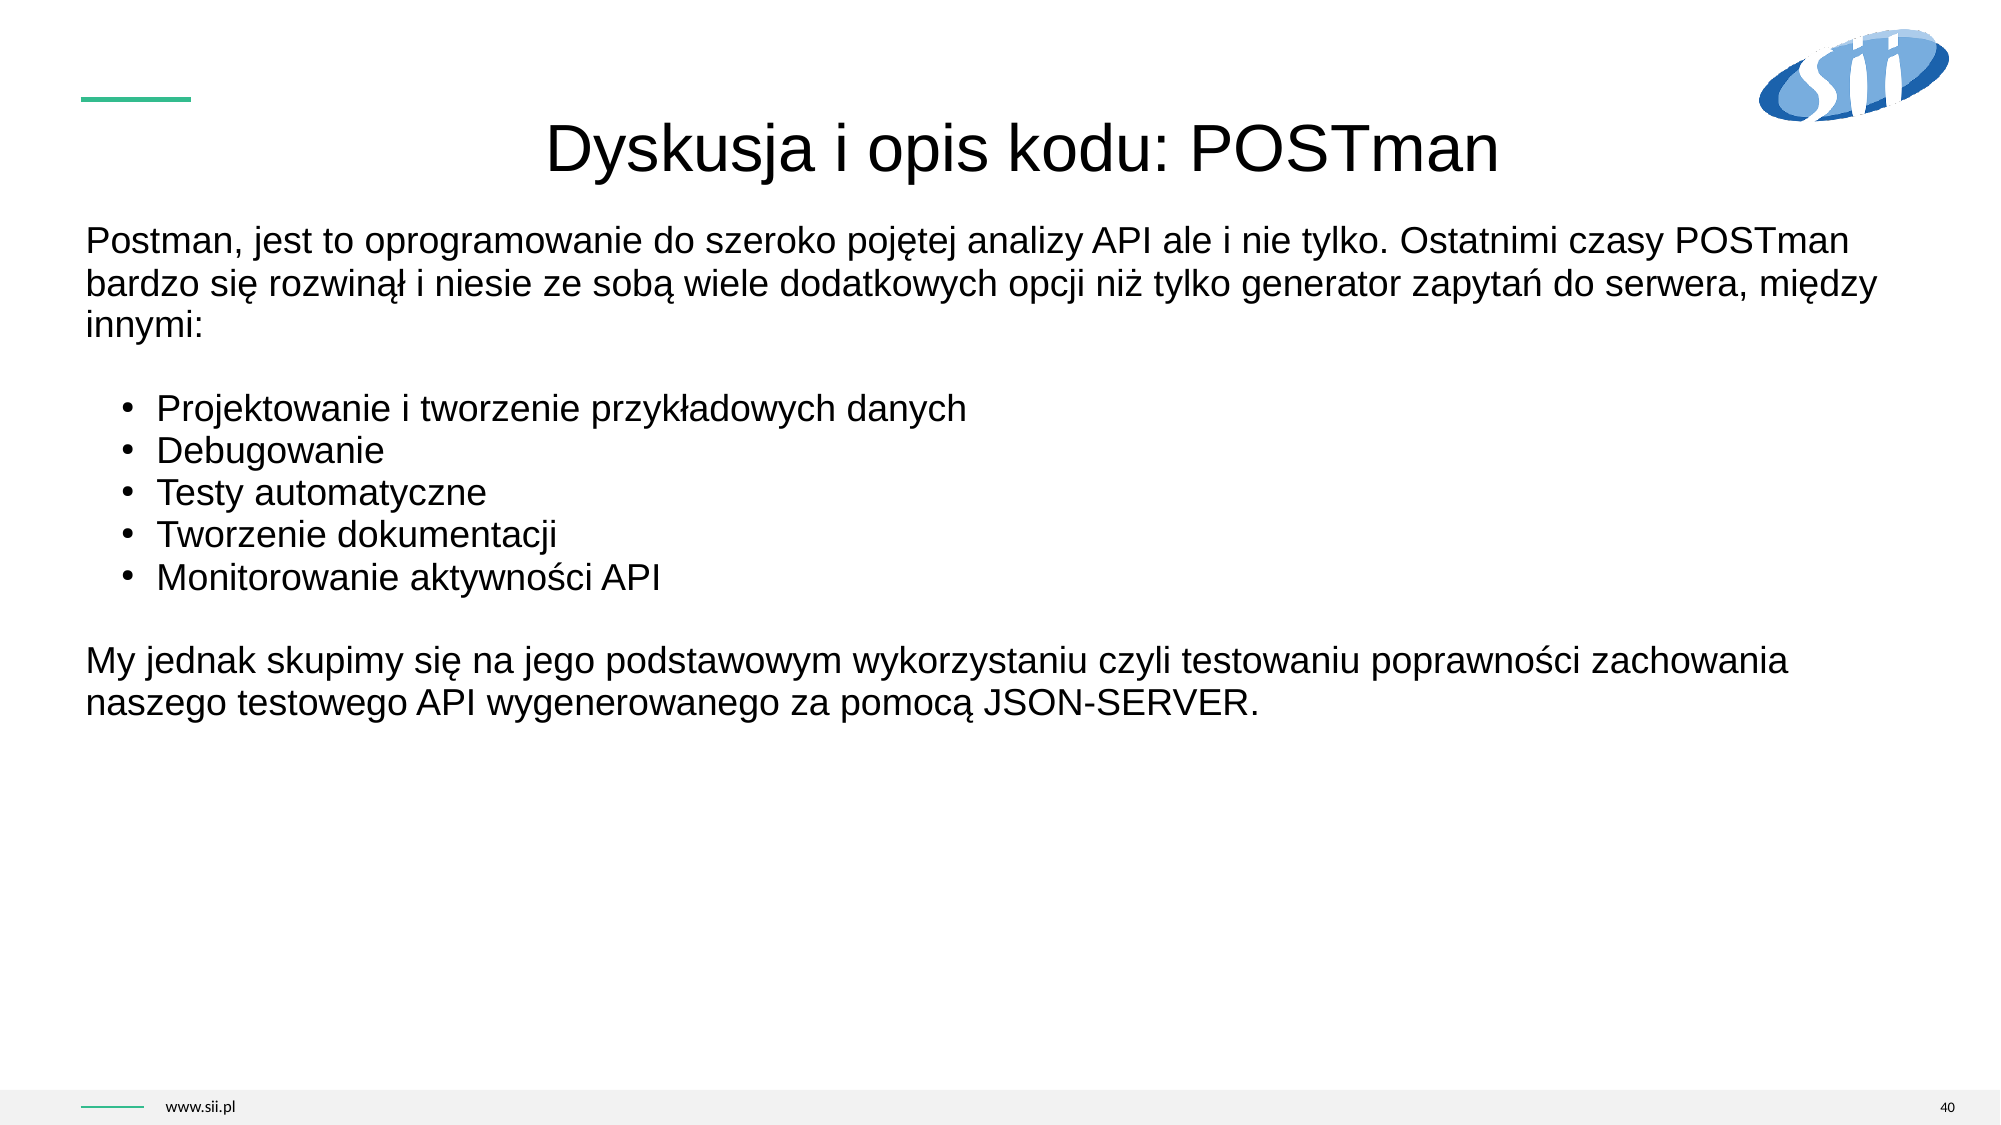

#
Dyskusja i opis kodu: POSTman
Postman, jest to oprogramowanie do szeroko pojętej analizy API ale i nie tylko. Ostatnimi czasy POSTman bardzo się rozwinął i niesie ze sobą wiele dodatkowych opcji niż tylko generator zapytań do serwera, między innymi:
Projektowanie i tworzenie przykładowych danych
Debugowanie
Testy automatyczne
Tworzenie dokumentacji
Monitorowanie aktywności API
My jednak skupimy się na jego podstawowym wykorzystaniu czyli testowaniu poprawności zachowania naszego testowego API wygenerowanego za pomocą JSON-SERVER.